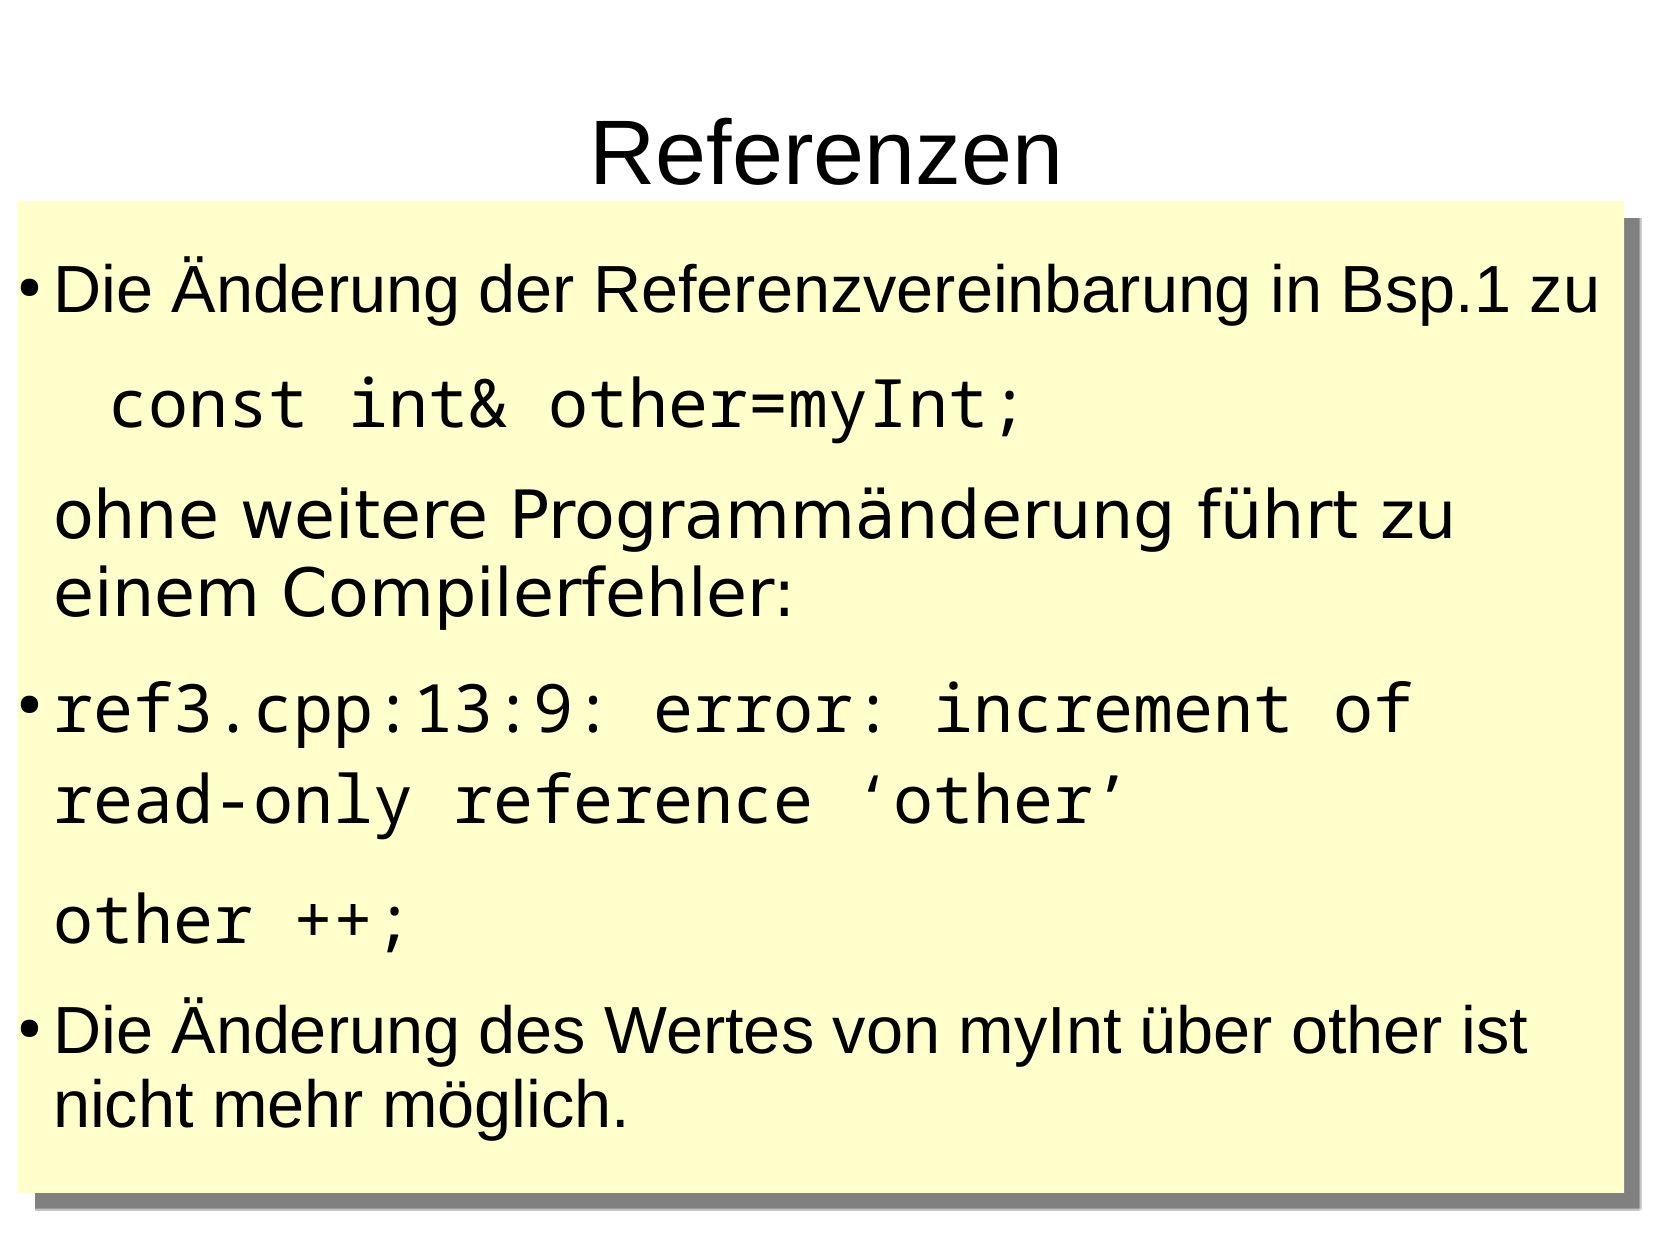

# Referenzen
Die Änderung der Referenzvereinbarung in Bsp.1 zu
 const int& other=myInt;
ohne weitere Programmänderung führt zu einem Compilerfehler:
ref3.cpp:13:9: error: increment of read-only reference ‘other’
other ++;
Die Änderung des Wertes von myInt über other ist nicht mehr möglich.
8